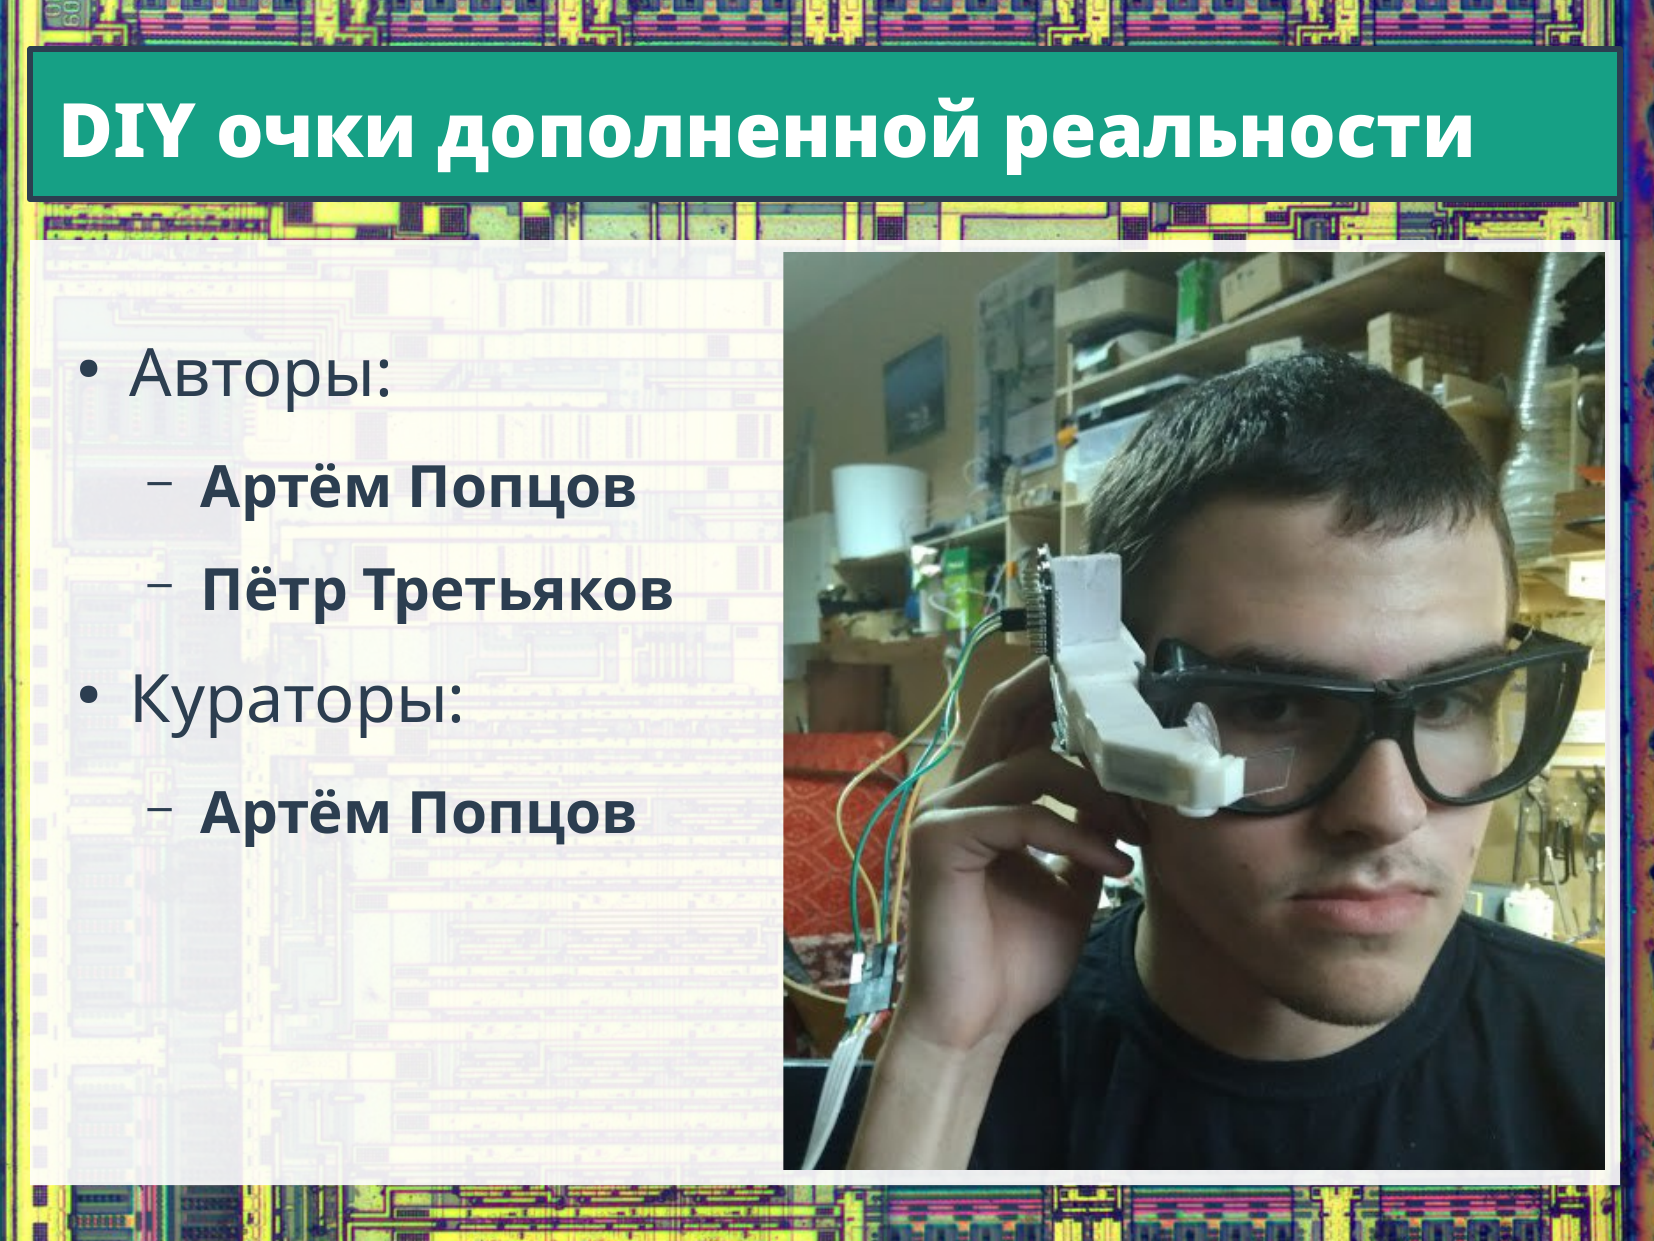

# DIY очки дополненной реальности
Авторы:
Артём Попцов
Пётр Третьяков
Кураторы:
Артём Попцов
18